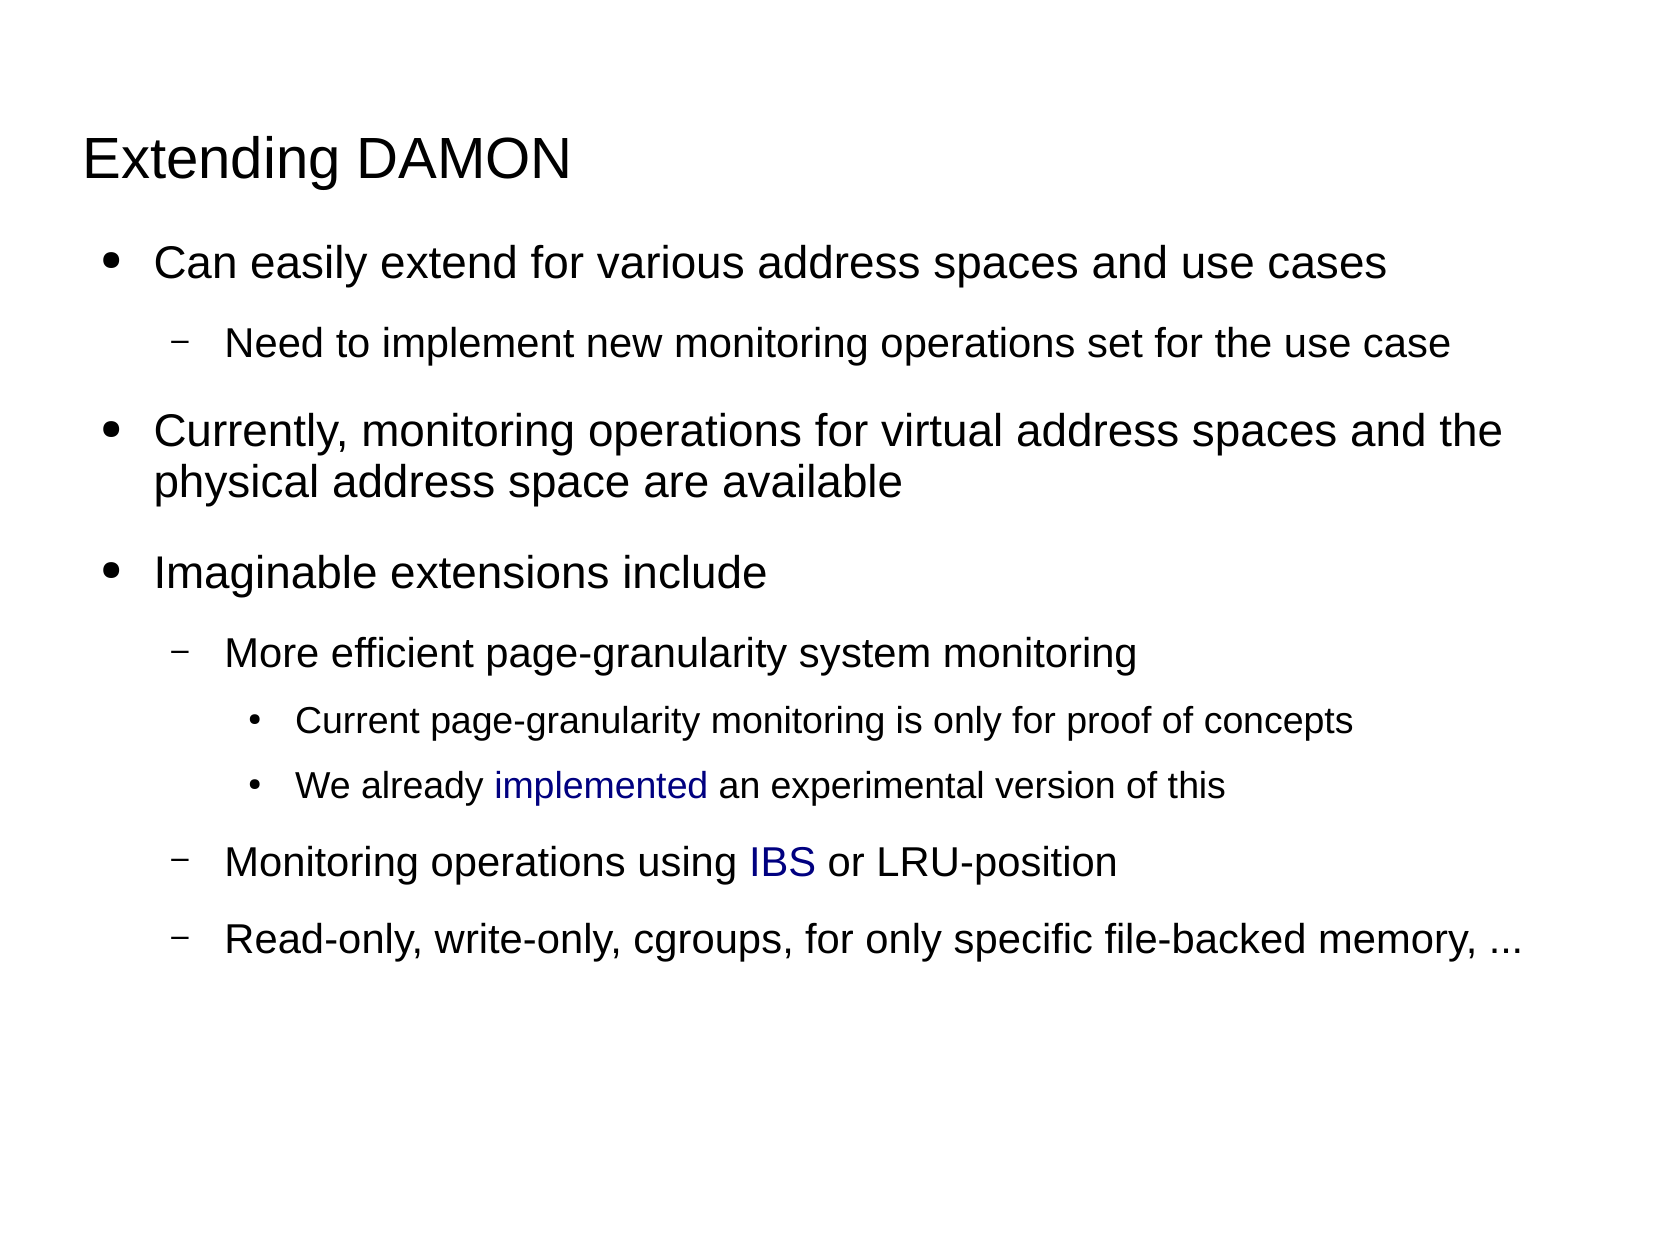

# Extending DAMON
Can easily extend for various address spaces and use cases
Need to implement new monitoring operations set for the use case
Currently, monitoring operations for virtual address spaces and the physical address space are available
Imaginable extensions include
More efficient page-granularity system monitoring
Current page-granularity monitoring is only for proof of concepts
We already implemented an experimental version of this
Monitoring operations using IBS or LRU-position
Read-only, write-only, cgroups, for only specific file-backed memory, ...